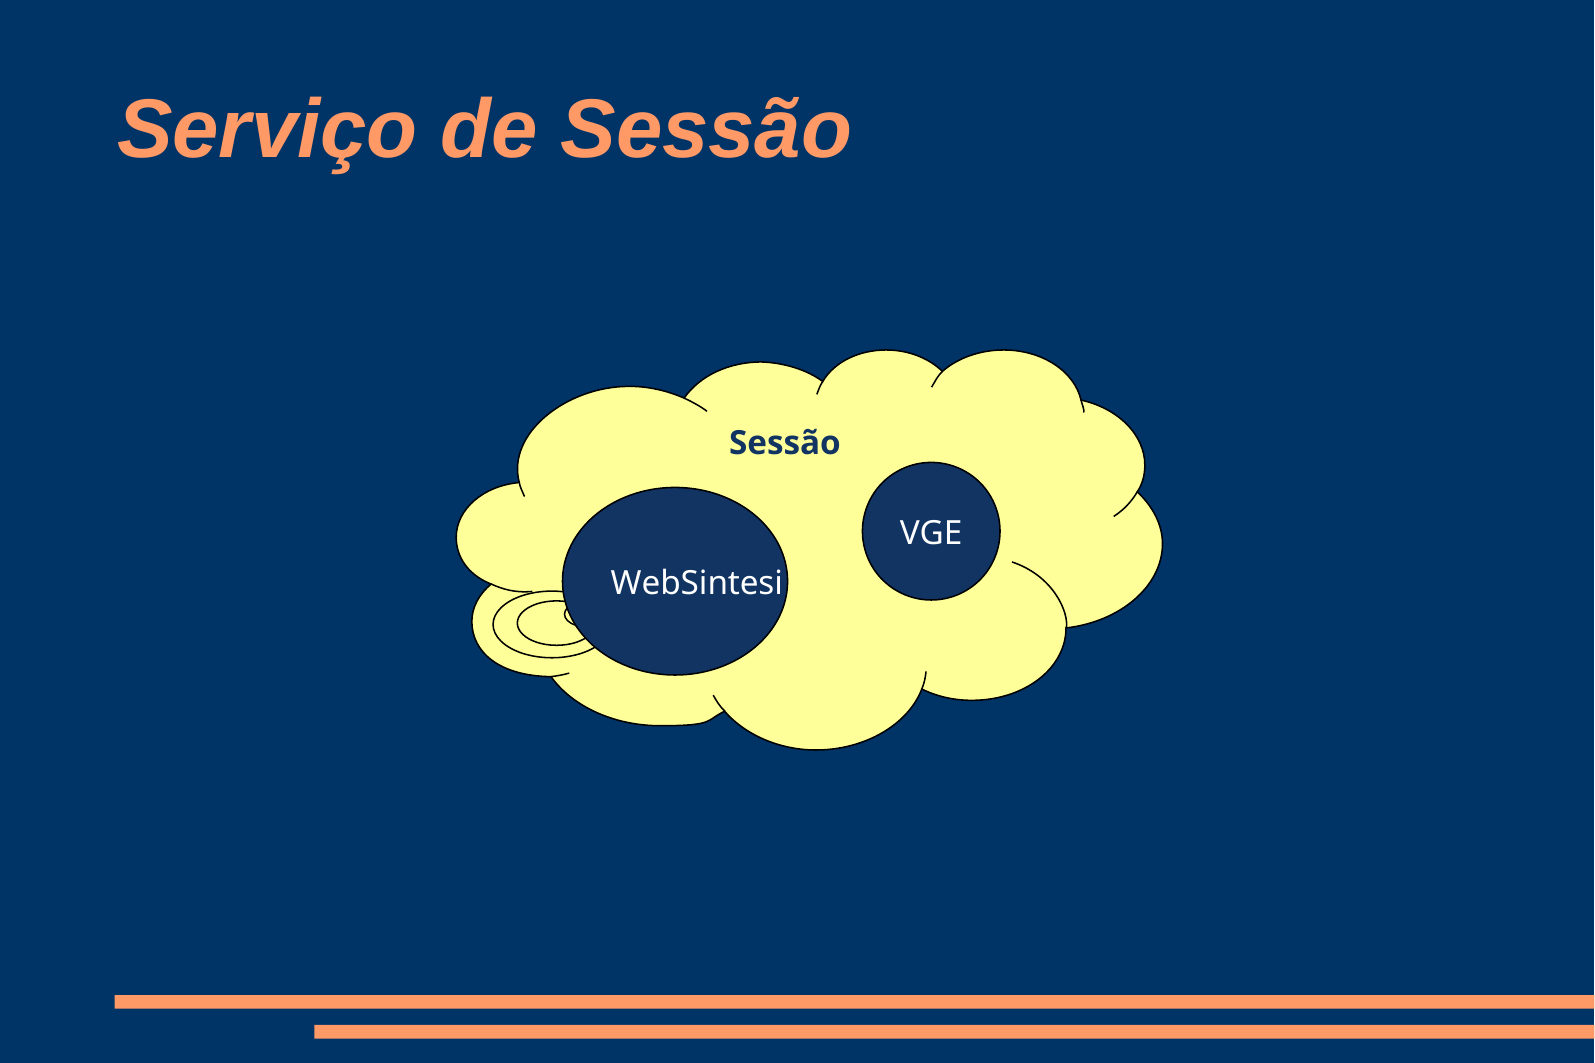

# Serviço de Sessão
Sessão
VGE
WebSintesi